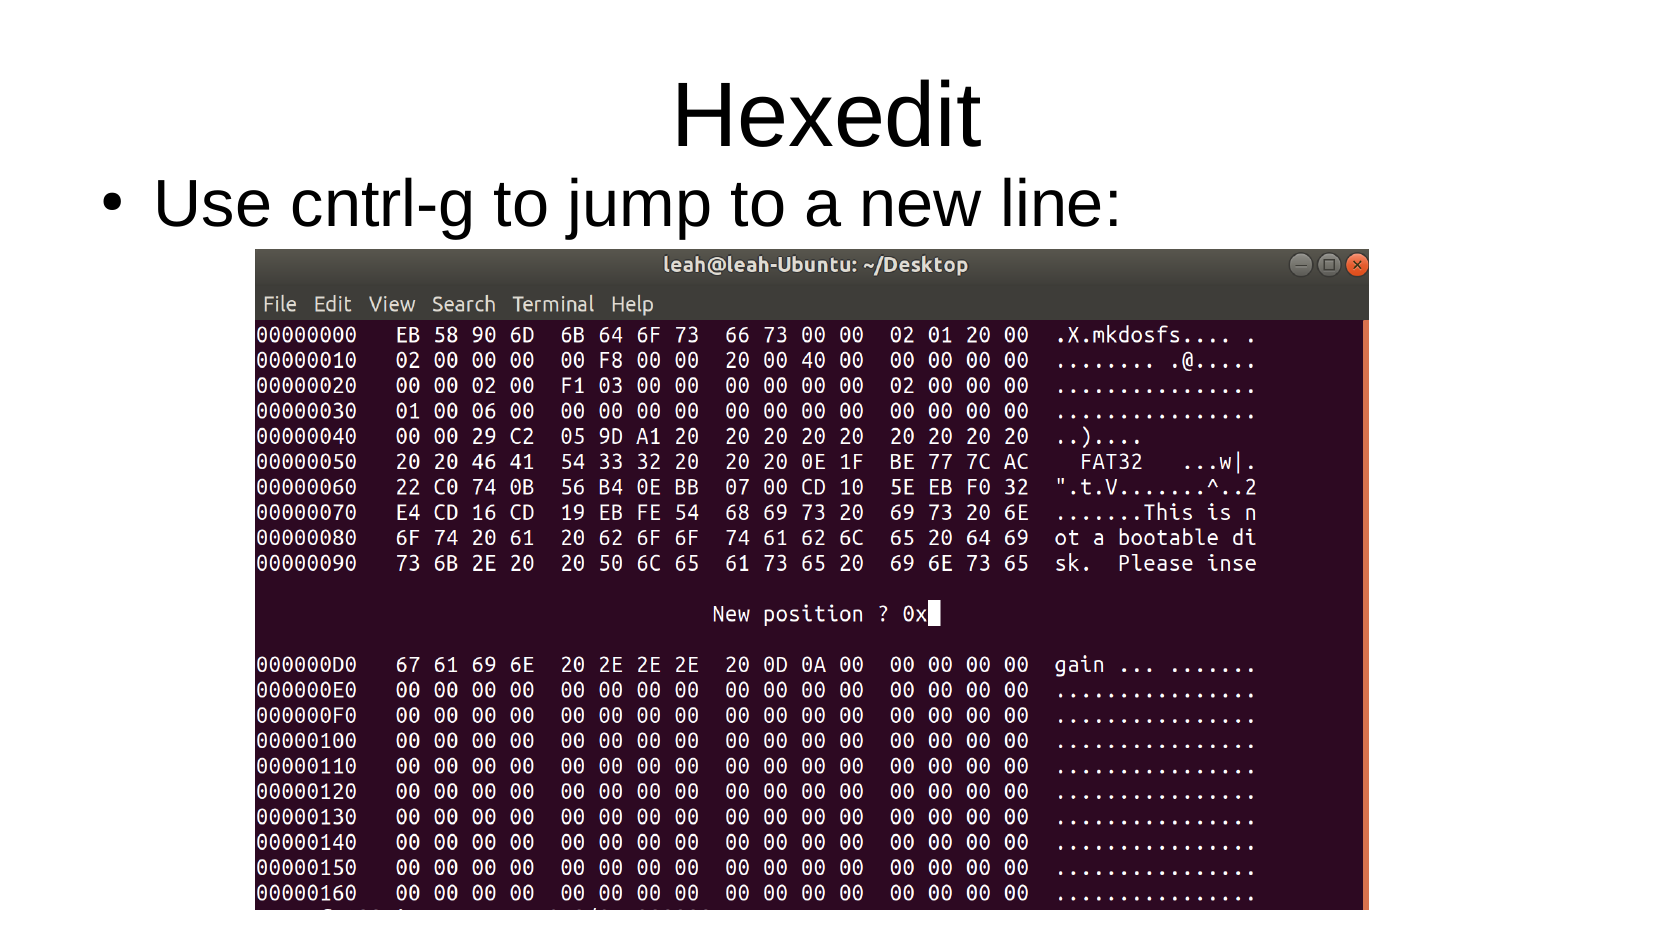

# Hexedit
Use cntrl-g to jump to a new line: